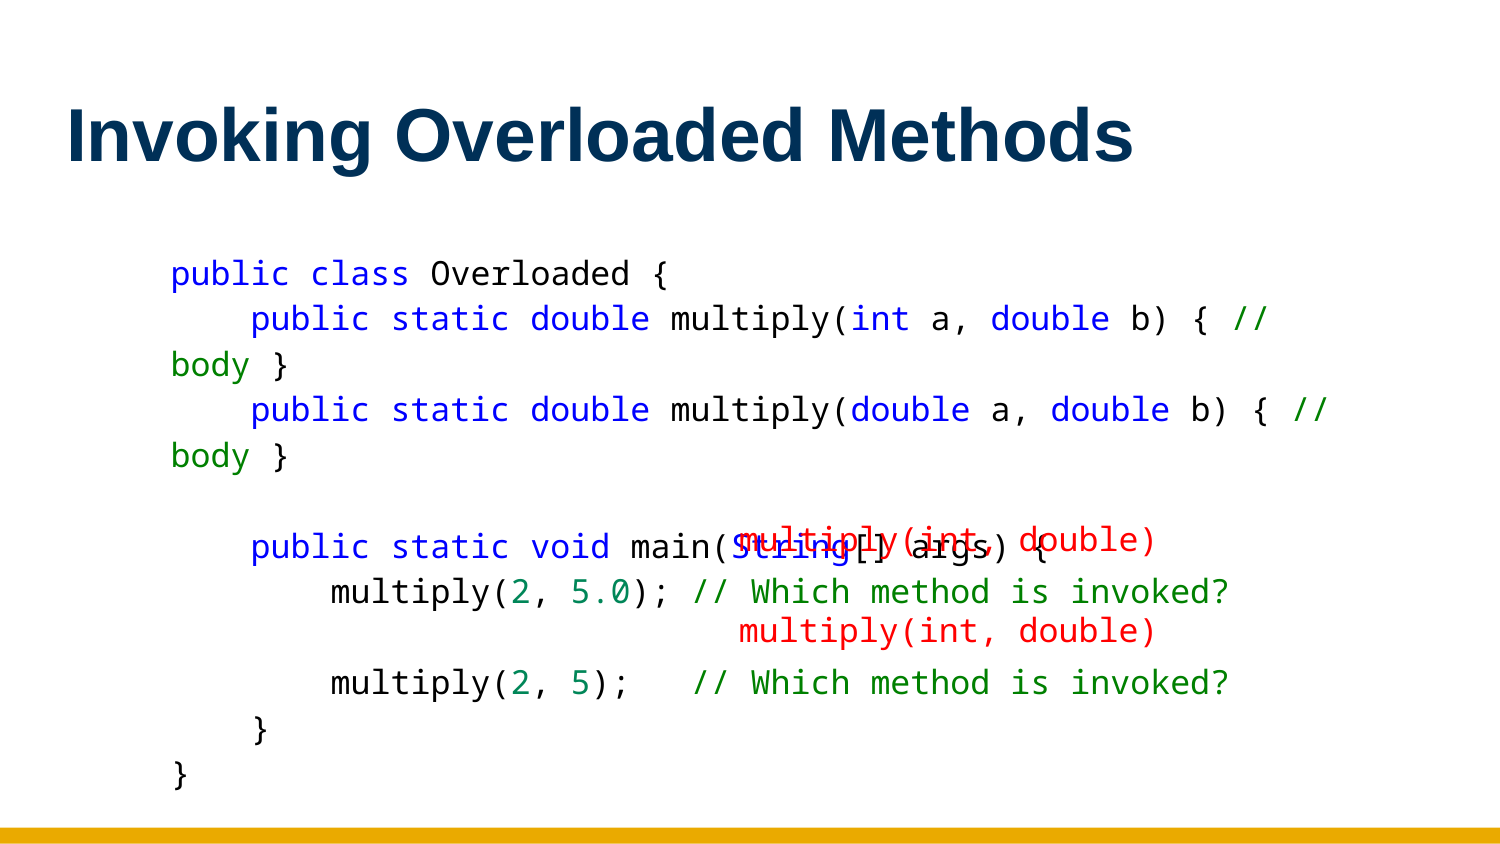

# Invoking Overloaded Methods
public class Overloaded {
 public static double multiply(int a, double b) { // body }
 public static double multiply(double a, double b) { // body }
 public static void main(String[] args) {
 multiply(2, 5.0); // Which method is invoked?
 multiply(2, 5); // Which method is invoked?
 }
}
multiply(int, double)
multiply(int, double)